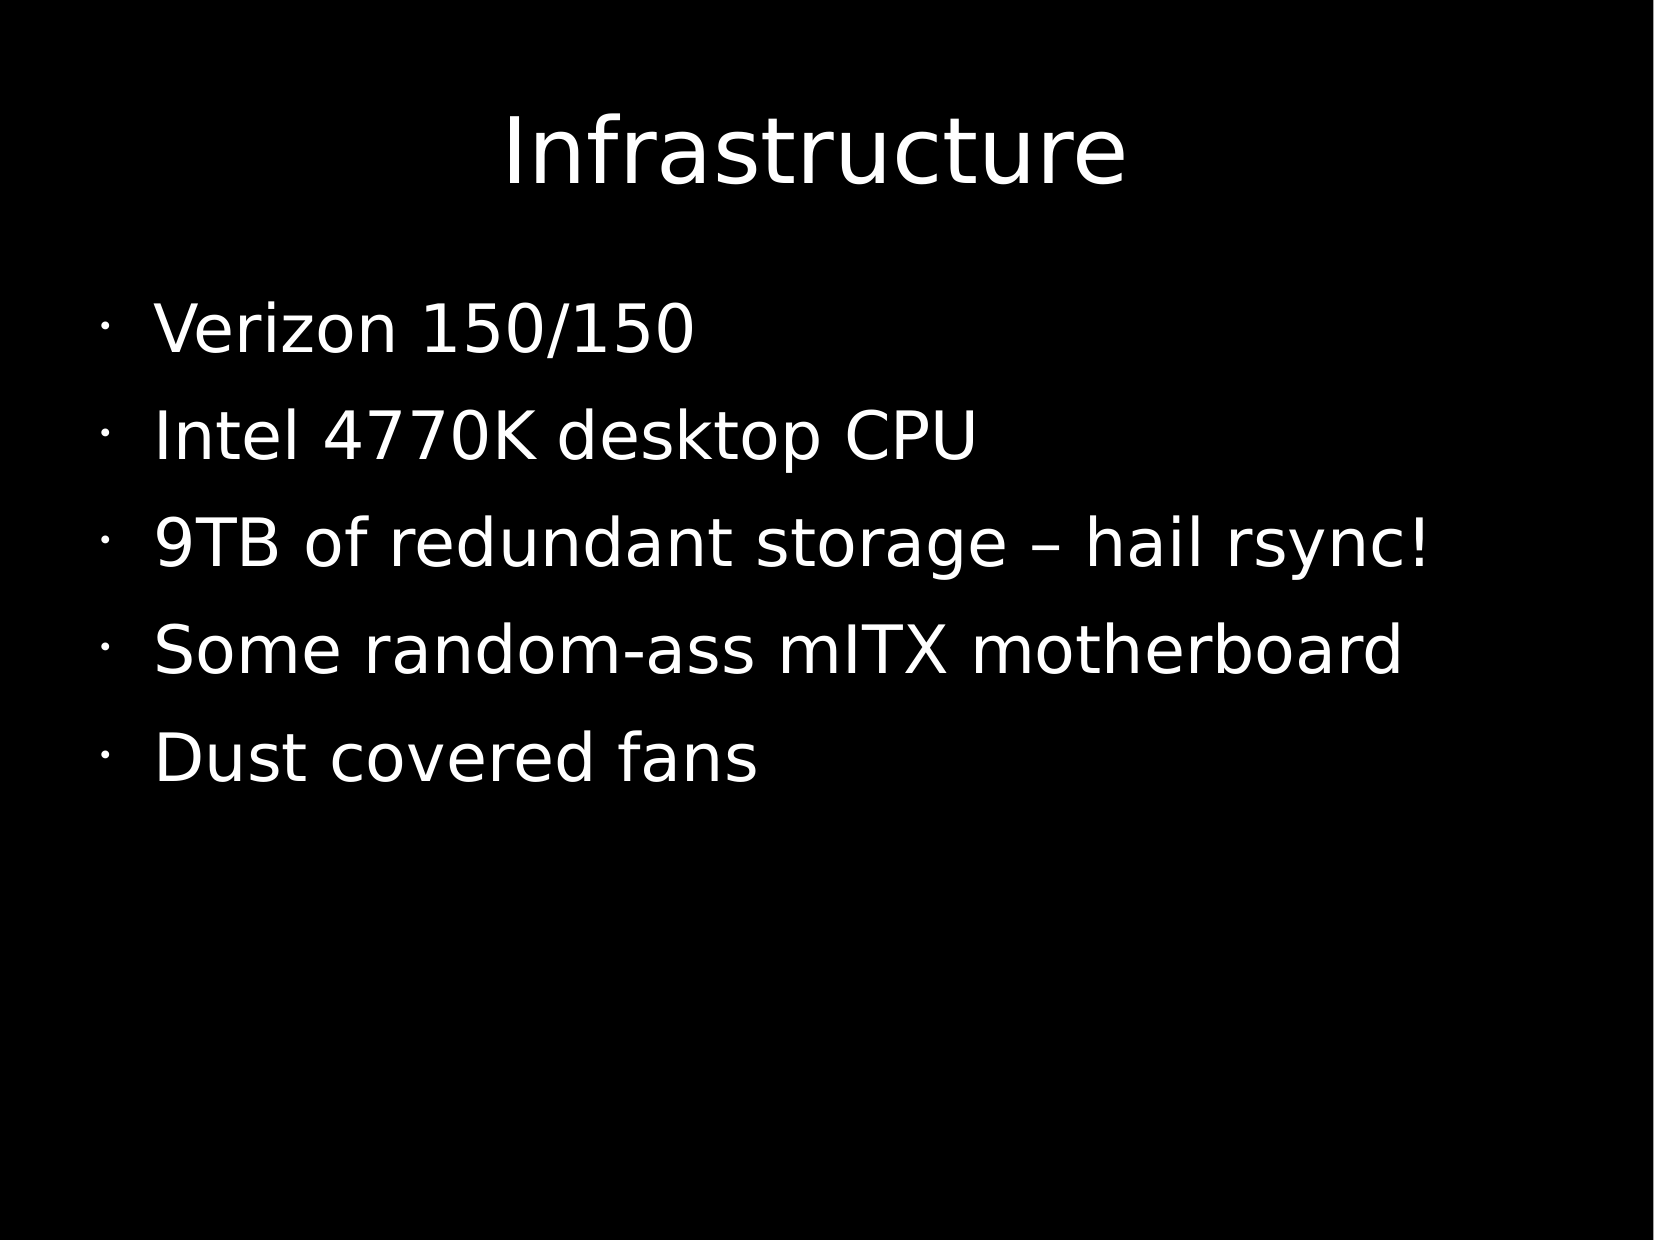

# Infrastructure
Verizon 150/150
Intel 4770K desktop CPU
9TB of redundant storage – hail rsync!
Some random-ass mITX motherboard
Dust covered fans